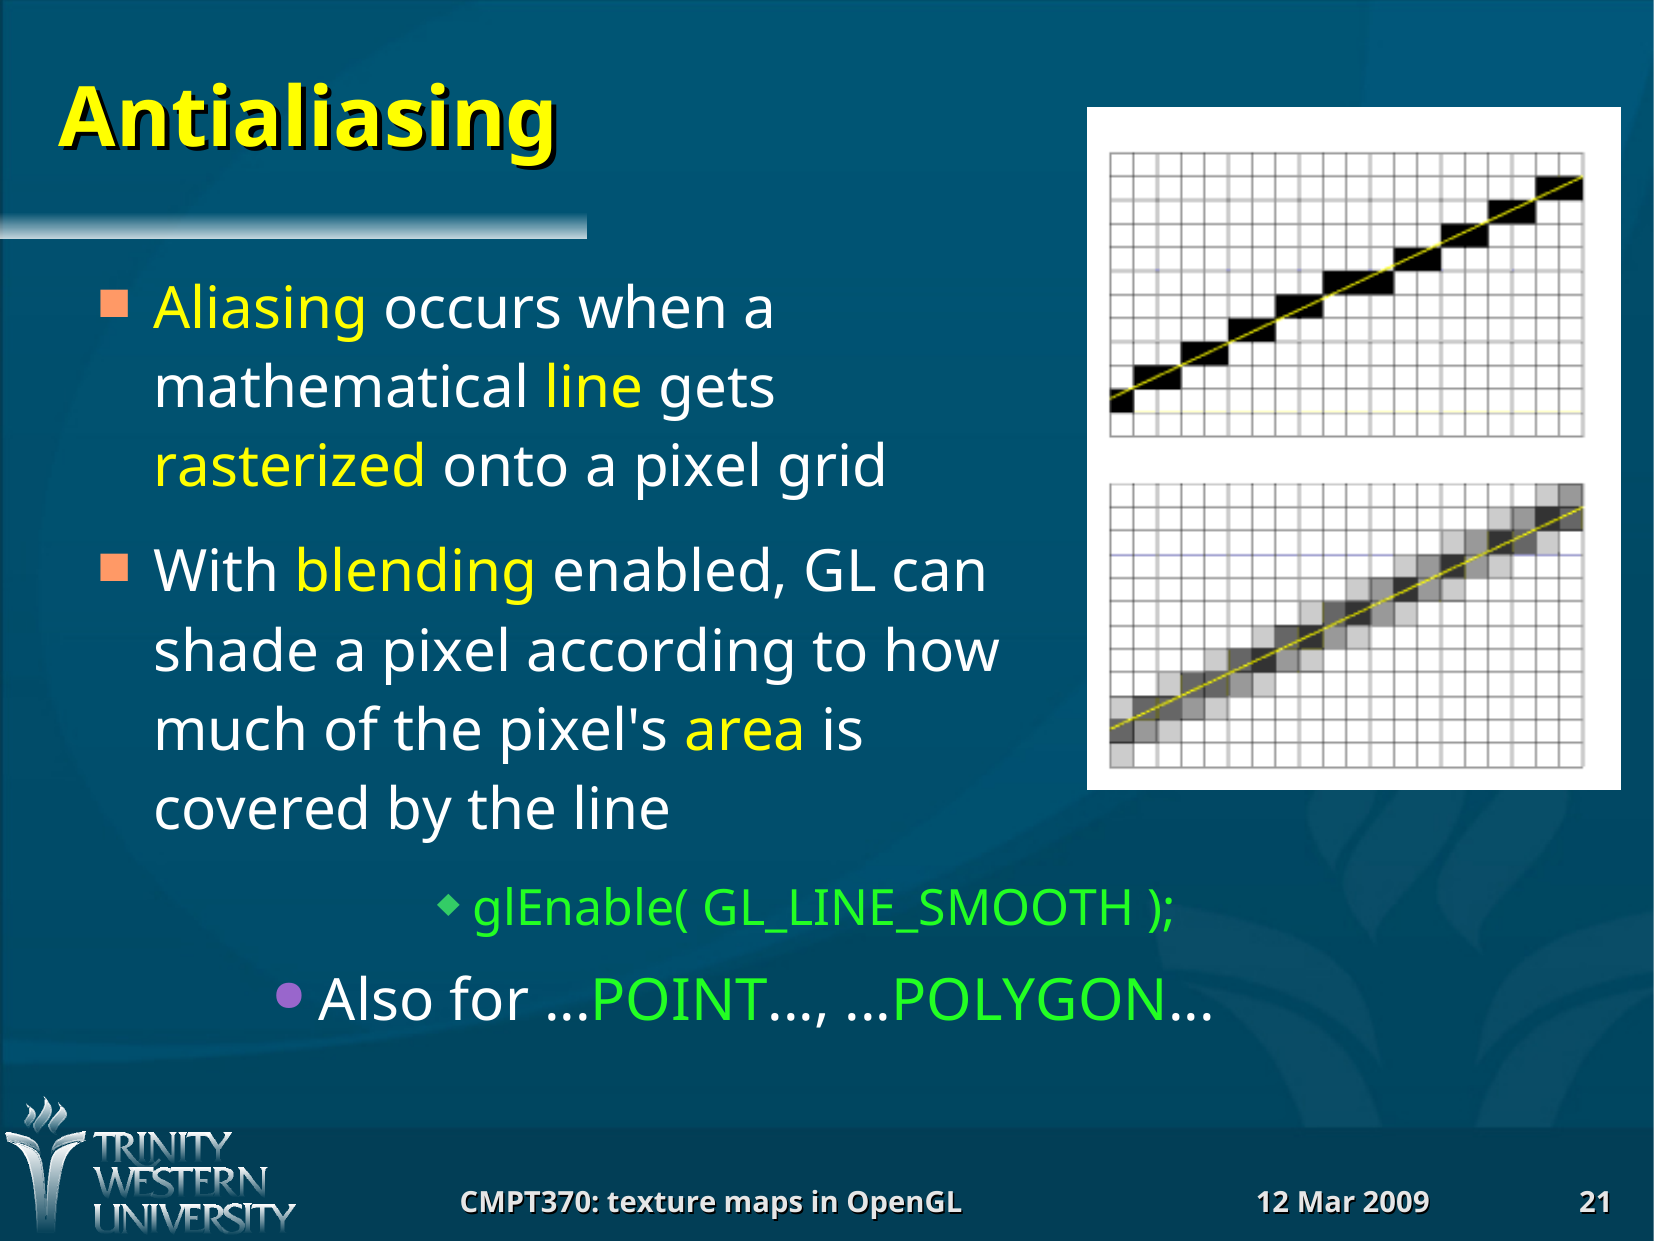

# Antialiasing
Aliasing occurs when a
mathematical line gets
rasterized onto a pixel grid
With blending enabled, GL can
shade a pixel according to how
much of the pixel's area is
covered by the line
glEnable( GL_LINE_SMOOTH );
Also for ...POINT..., ...POLYGON...
CMPT370: texture maps in OpenGL
12 Mar 2009
21